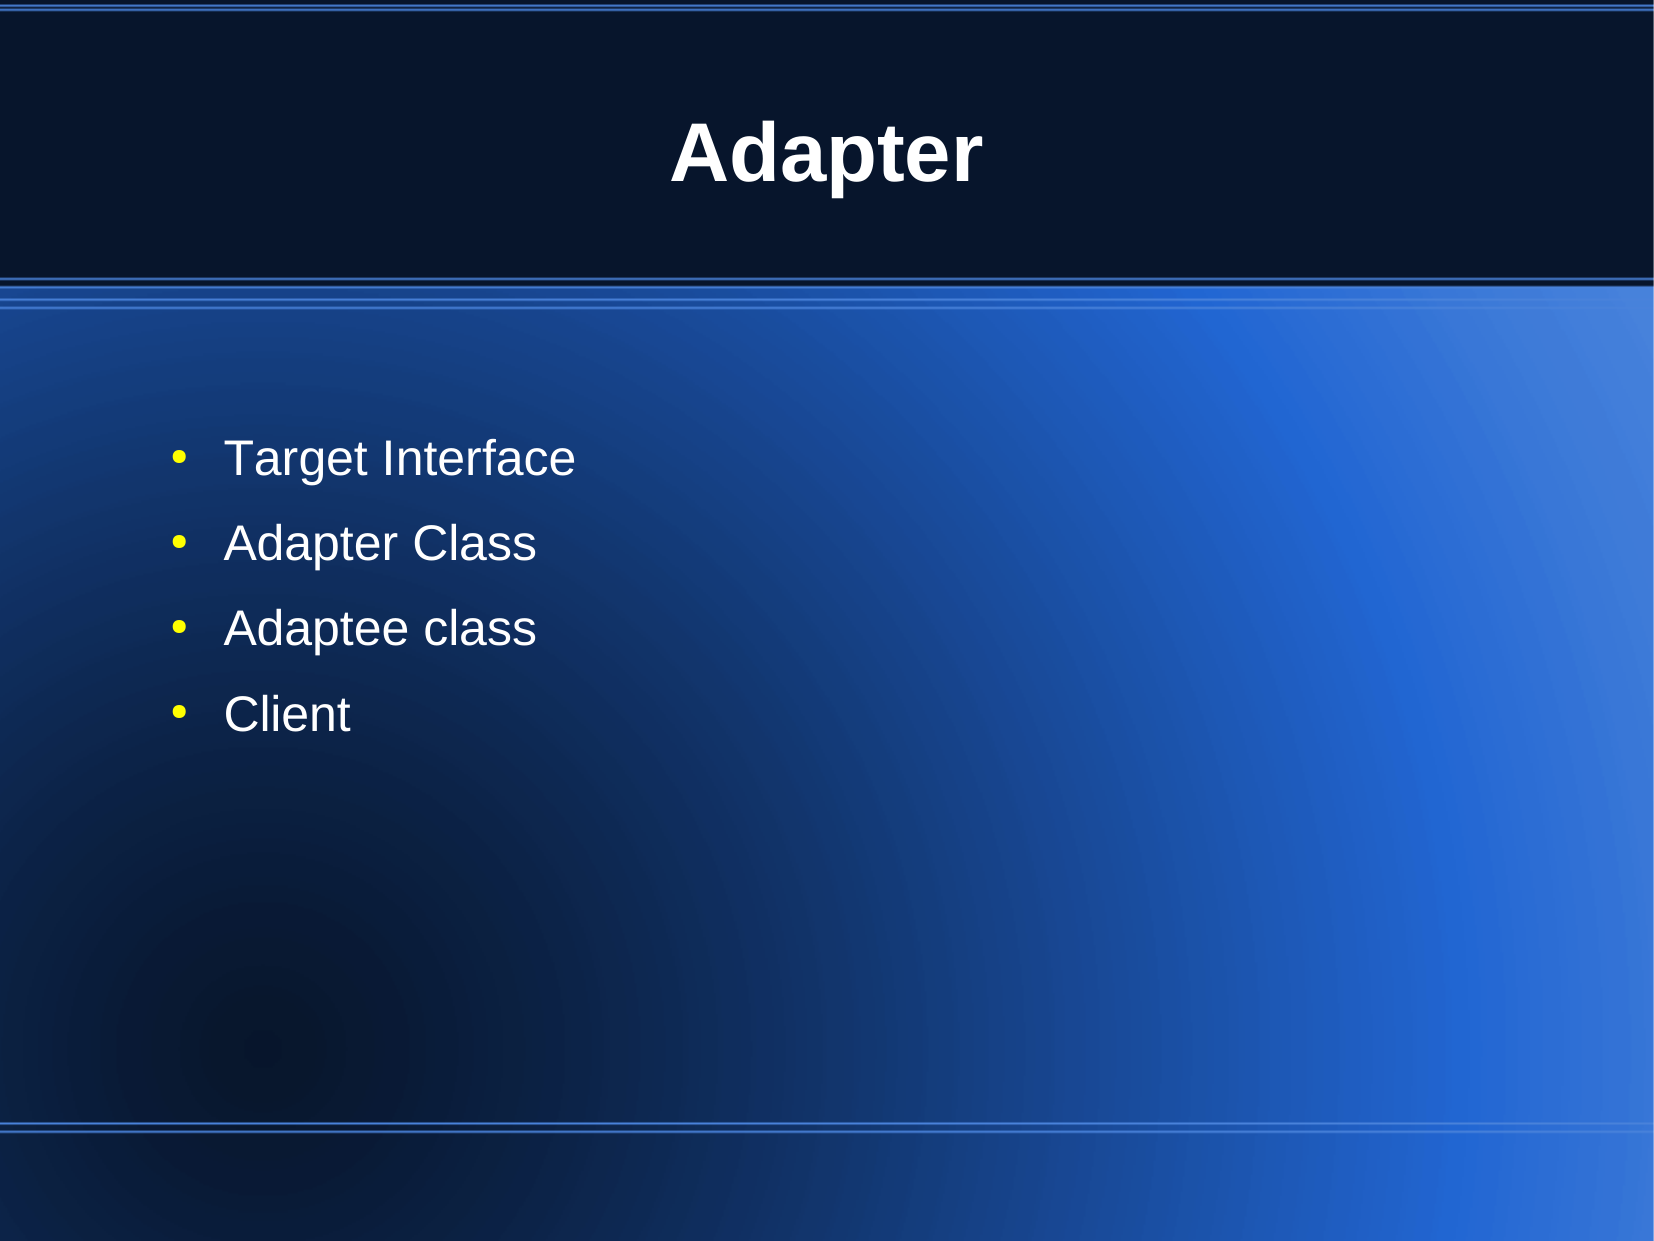

# Adapter
Target Interface
Adapter Class
Adaptee class
Client